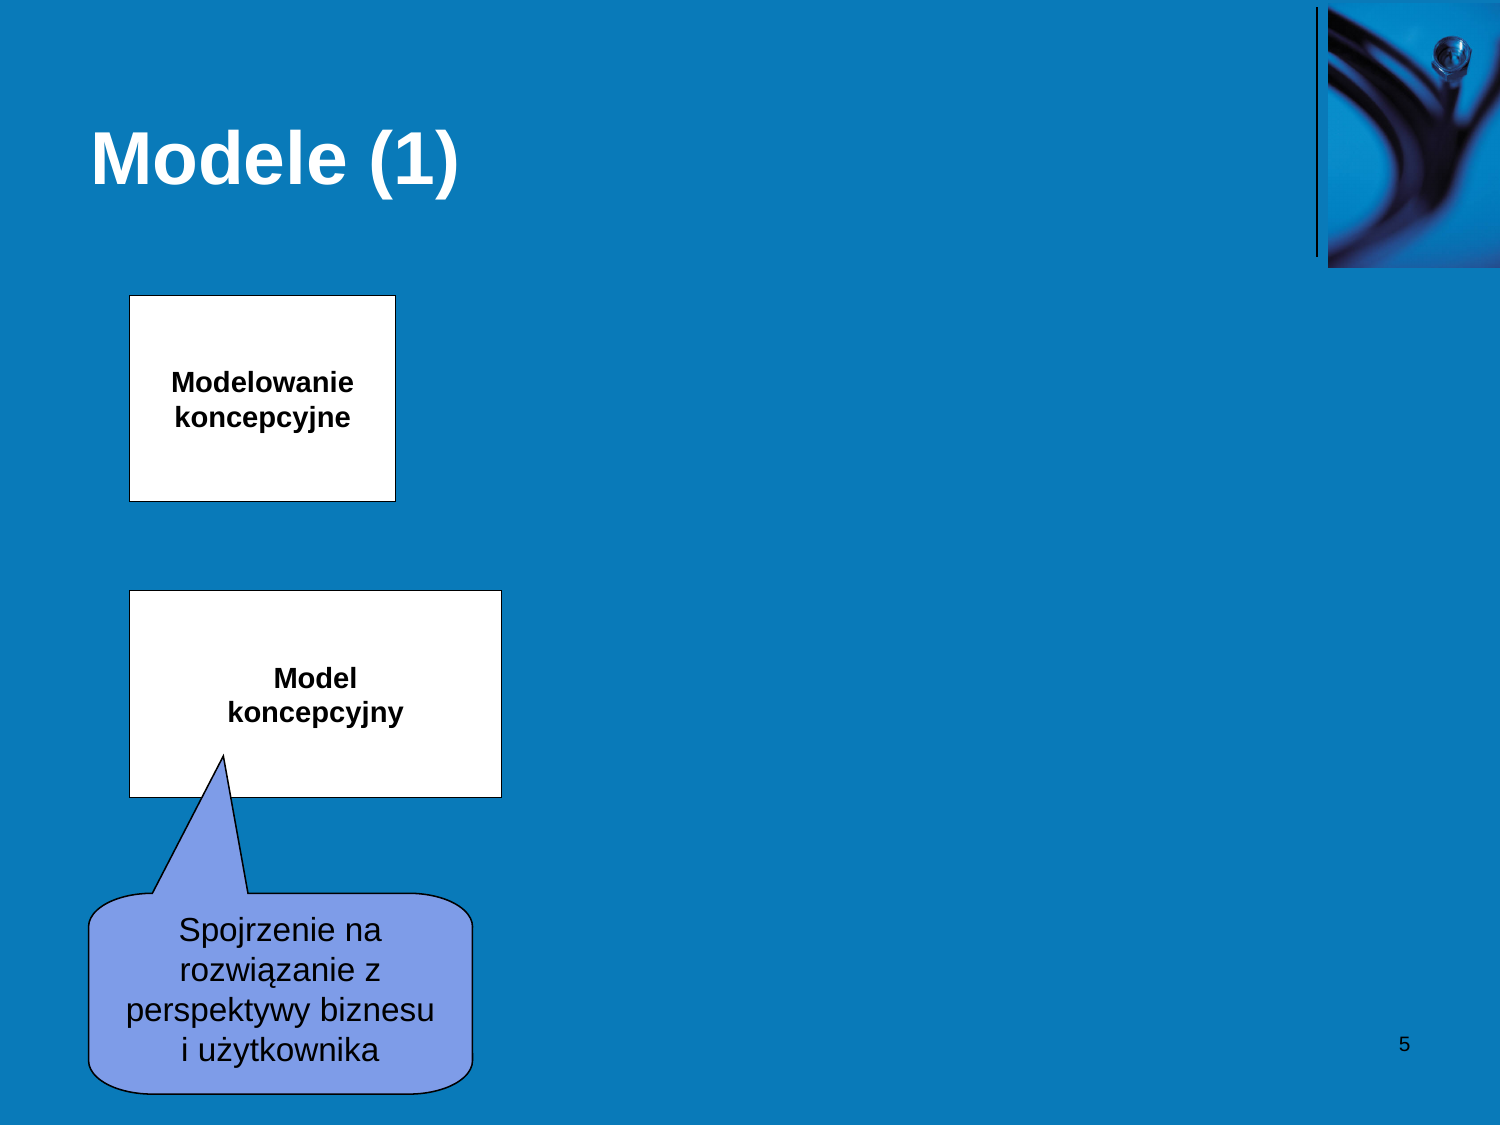

# Modele (1)
Modelowanie
koncepcyjne
Model
koncepcyjny
Spojrzenie na rozwiązanie z perspektywy biznesu i użytkownika
5